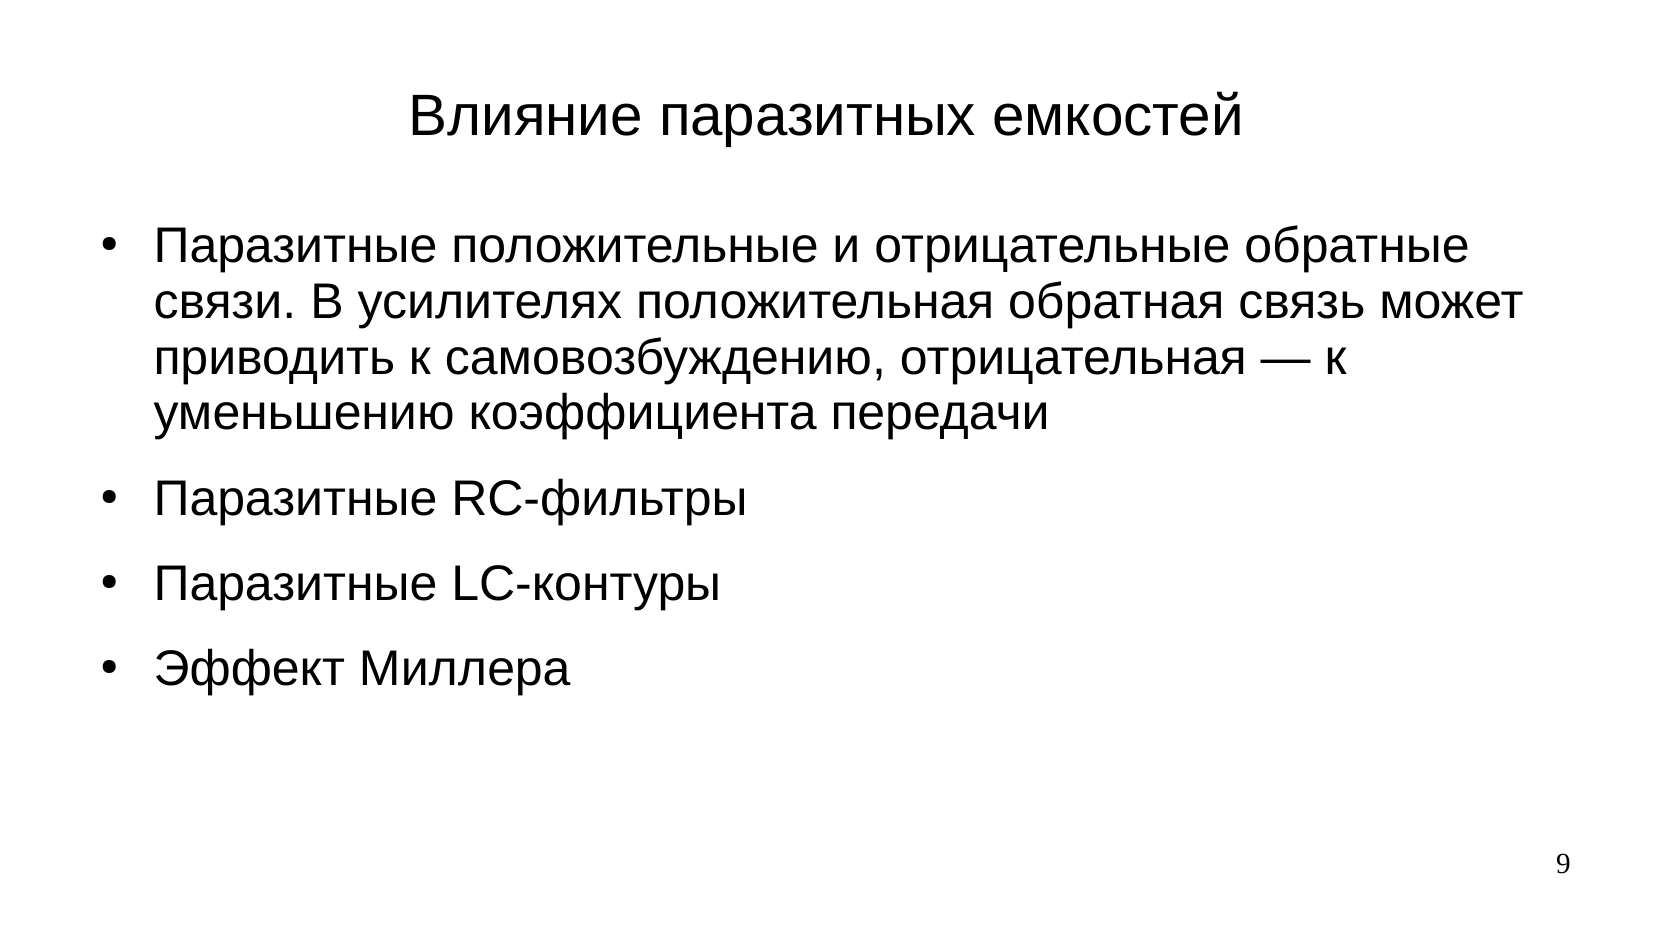

# Влияние паразитных емкостей
Паразитные положительные и отрицательные обратные связи. В усилителях положительная обратная связь может приводить к самовозбуждению, отрицательная — к уменьшению коэффициента передачи
Паразитные RC-фильтры
Паразитные LC-контуры
Эффект Миллера
9